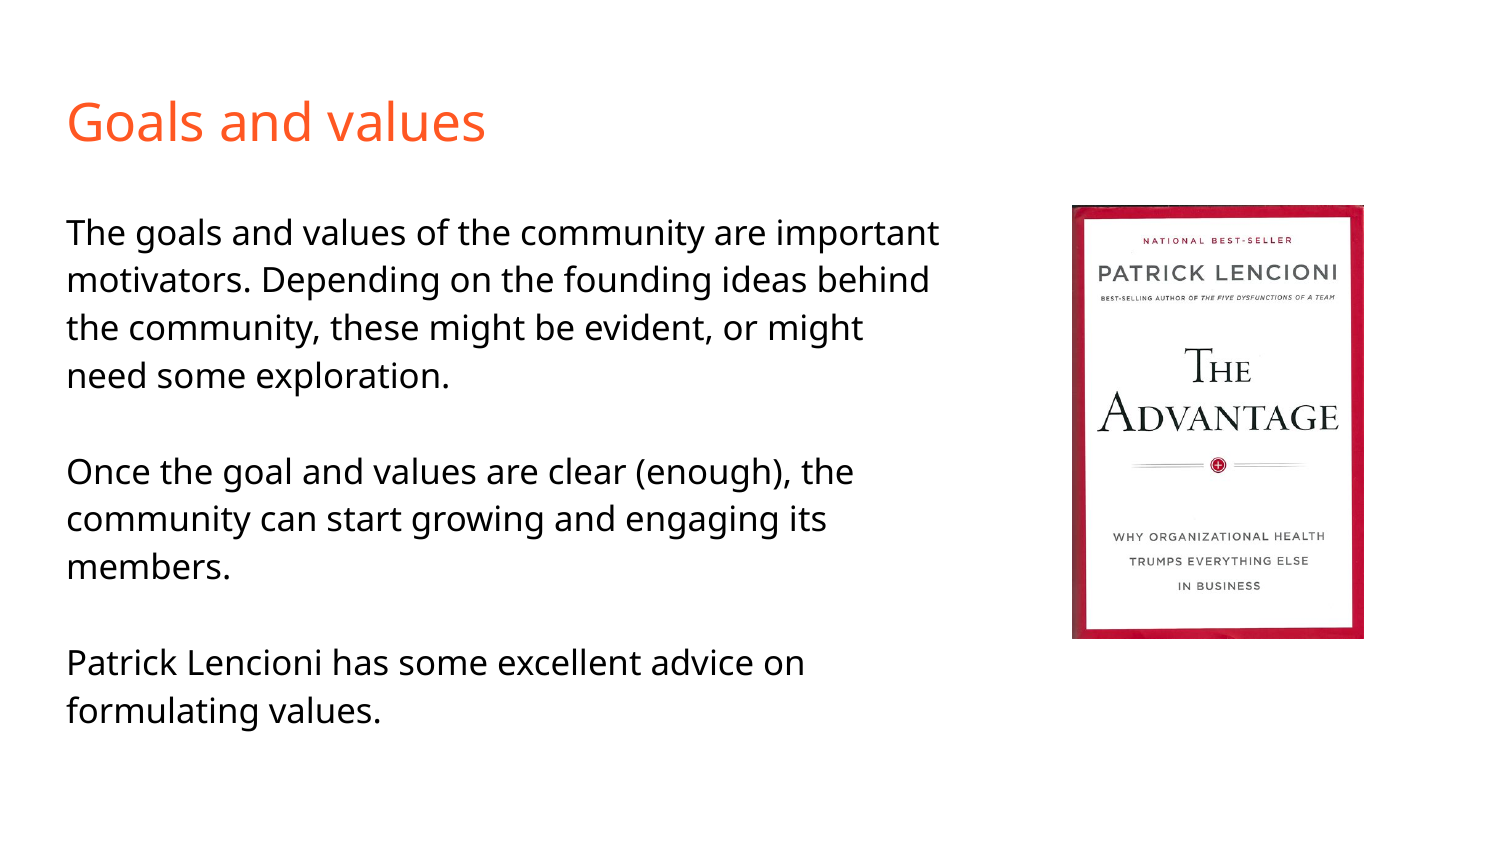

# Goals and values
The goals and values of the community are important motivators. Depending on the founding ideas behind the community, these might be evident, or might need some exploration.
Once the goal and values are clear (enough), the community can start growing and engaging its members.
Patrick Lencioni has some excellent advice on formulating values.